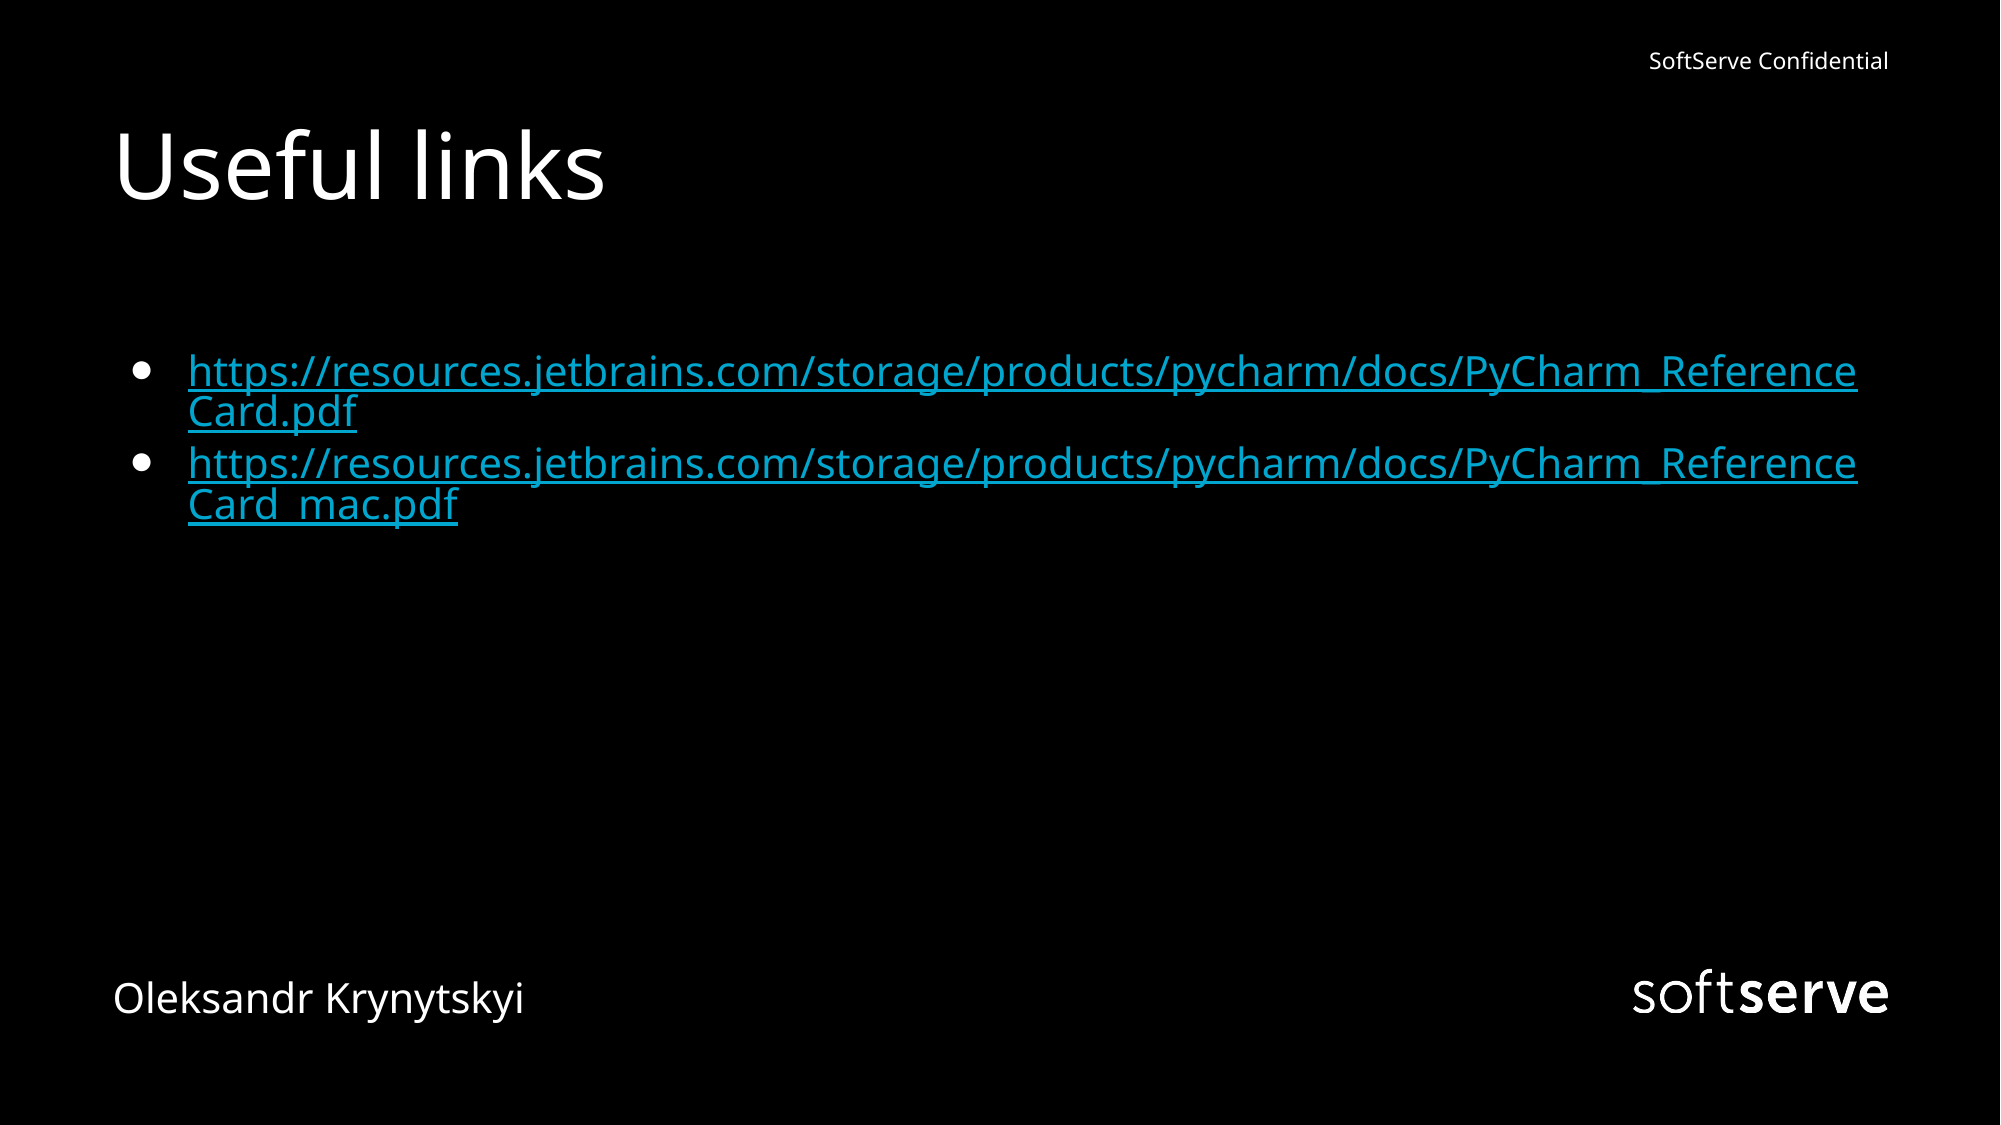

# Useful links
https://resources.jetbrains.com/storage/products/pycharm/docs/PyCharm_ReferenceCard.pdf
https://resources.jetbrains.com/storage/products/pycharm/docs/PyCharm_ReferenceCard_mac.pdf
Oleksandr Krynytskyi